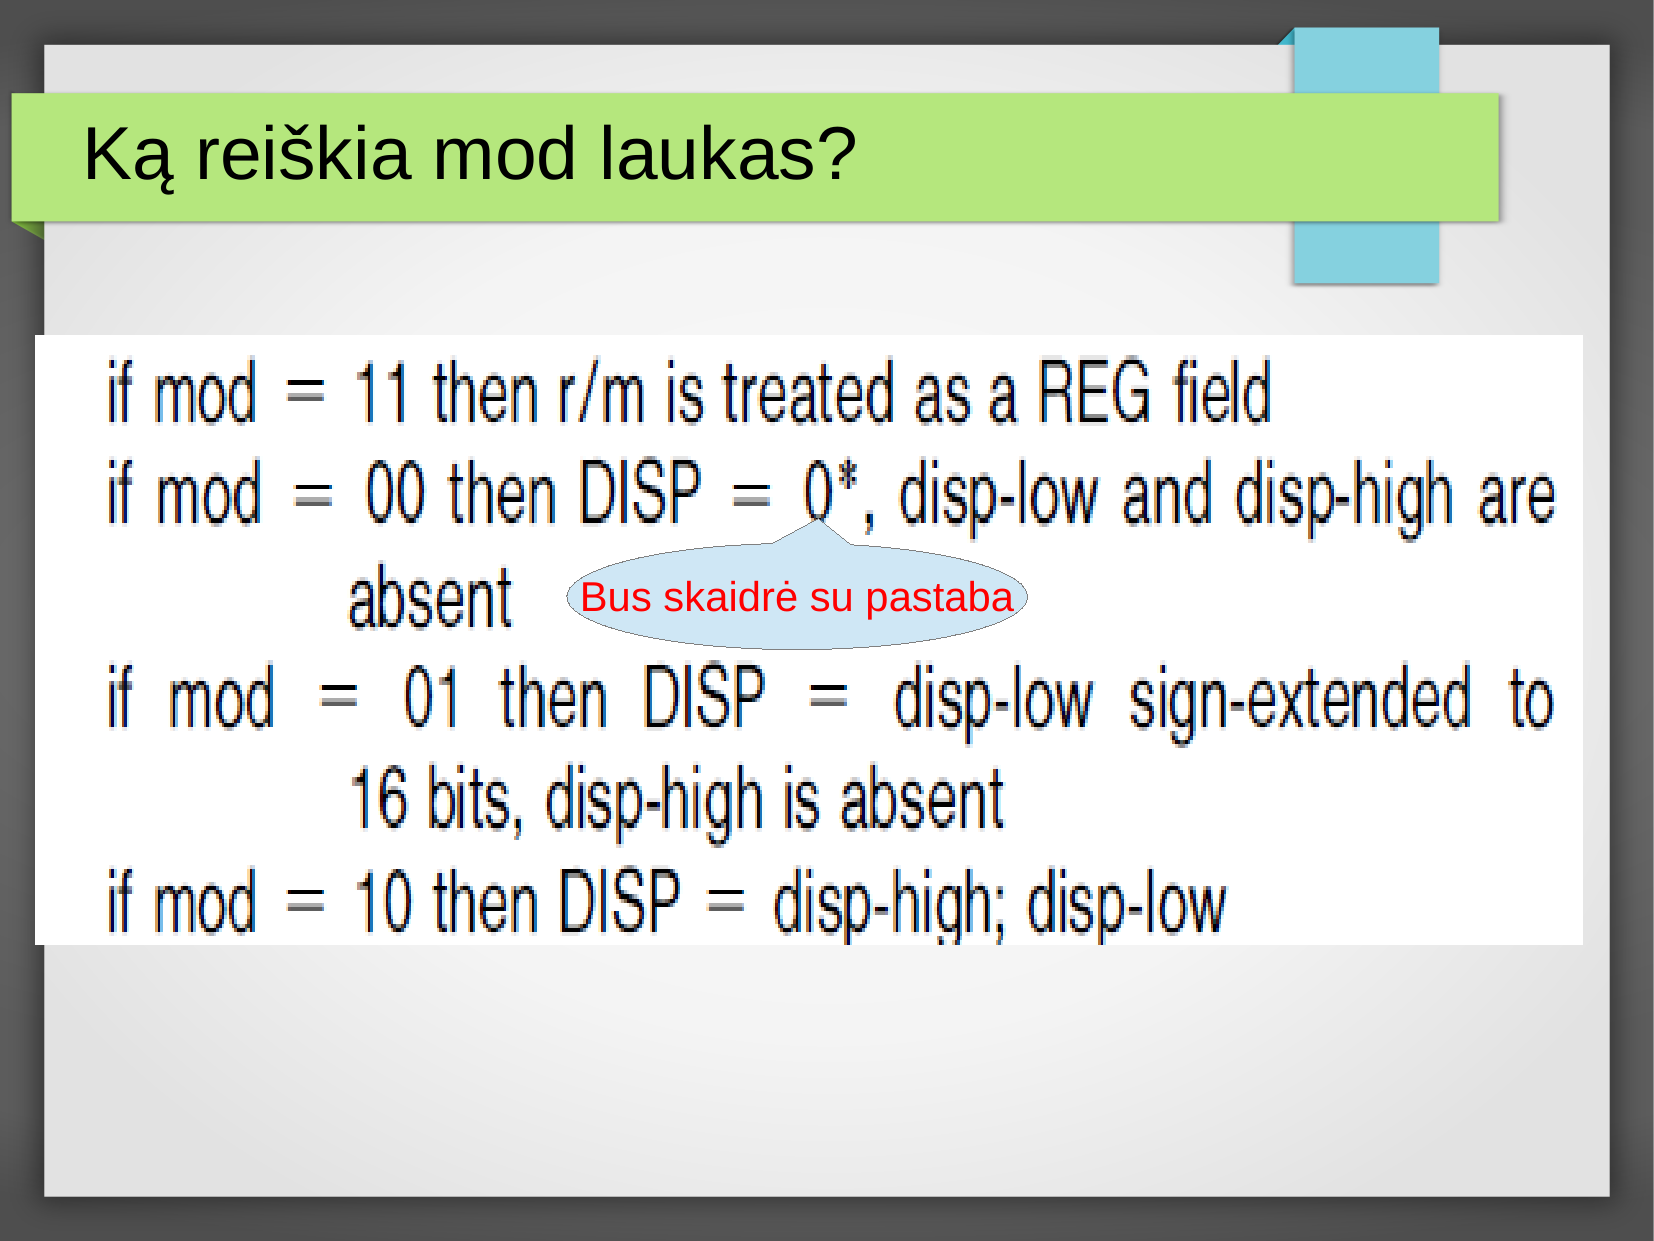

# Ką reiškia mod laukas?
Bus skaidrė su pastaba